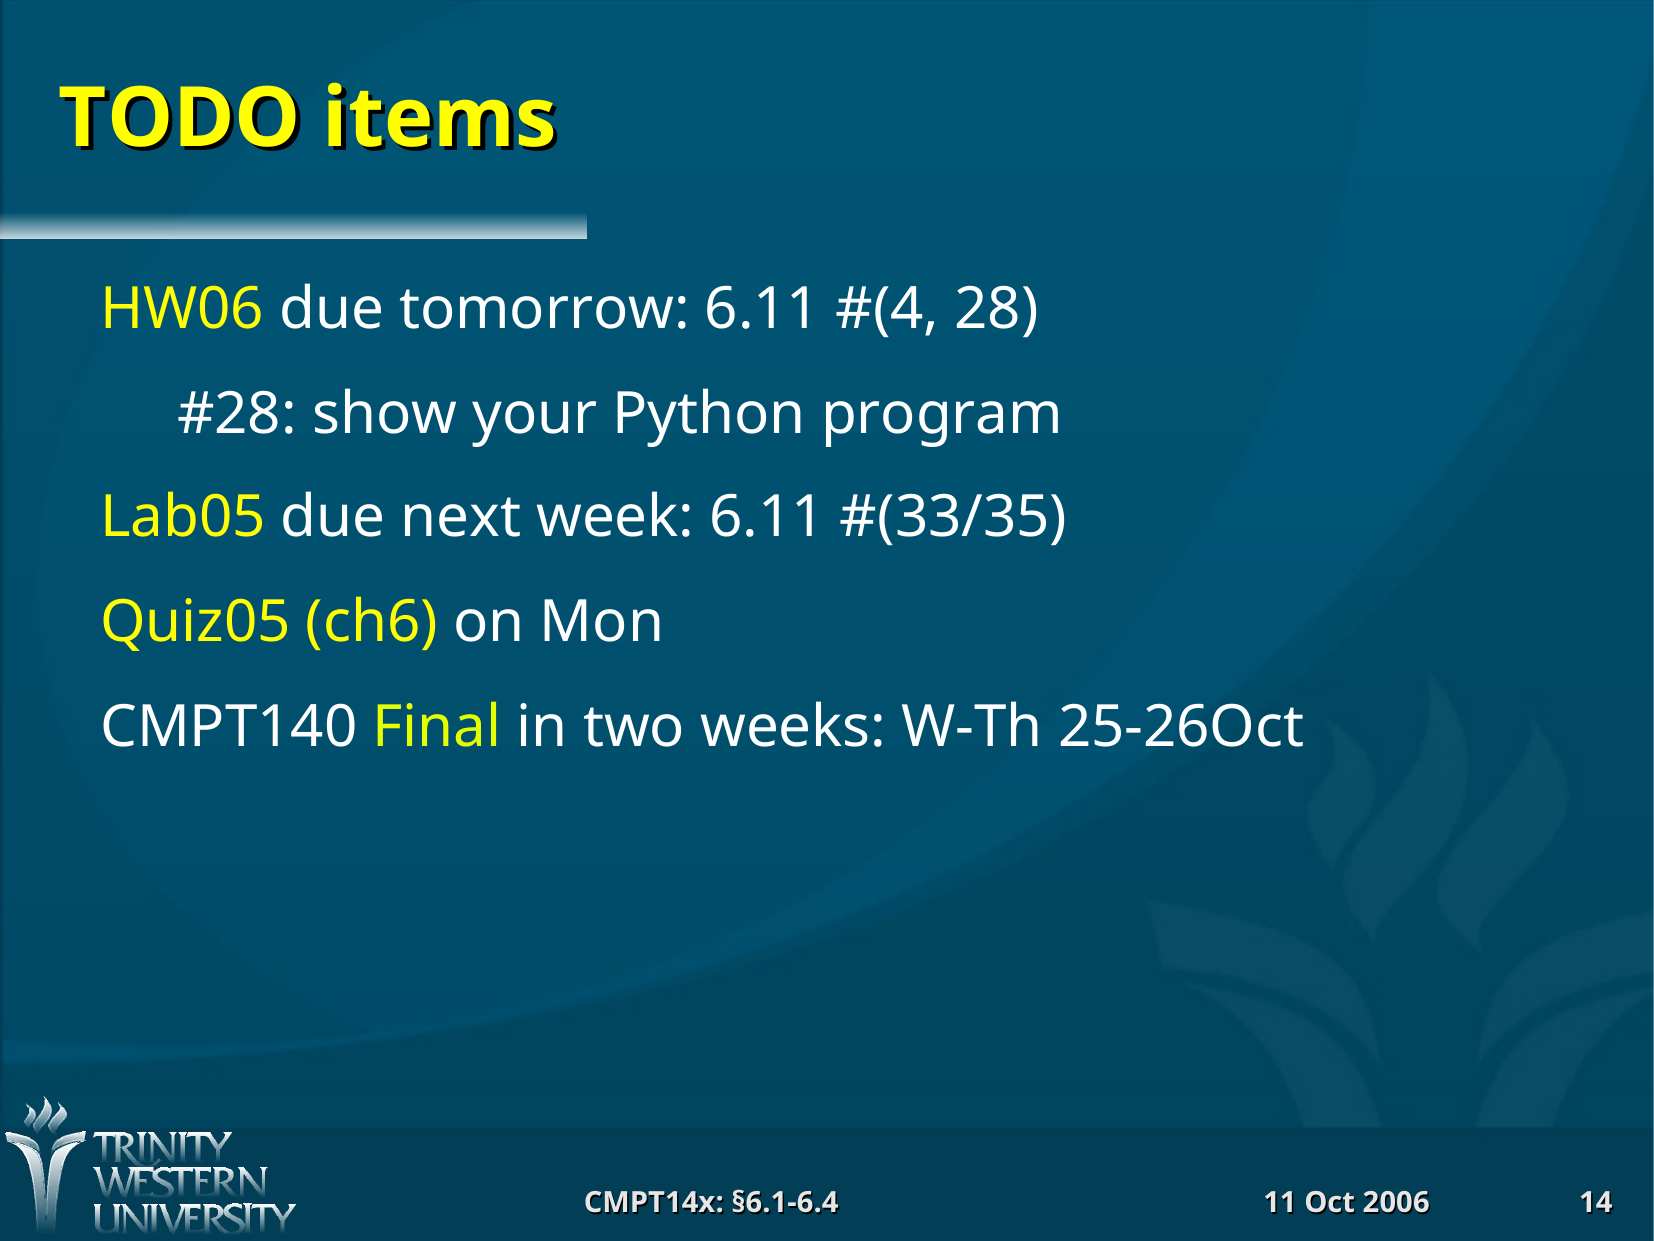

# TODO items
HW06 due tomorrow: 6.11 #(4, 28)
#28: show your Python program
Lab05 due next week: 6.11 #(33/35)
Quiz05 (ch6) on Mon
CMPT140 Final in two weeks: W-Th 25-26Oct
CMPT14x: §6.1-6.4
11 Oct 2006
14